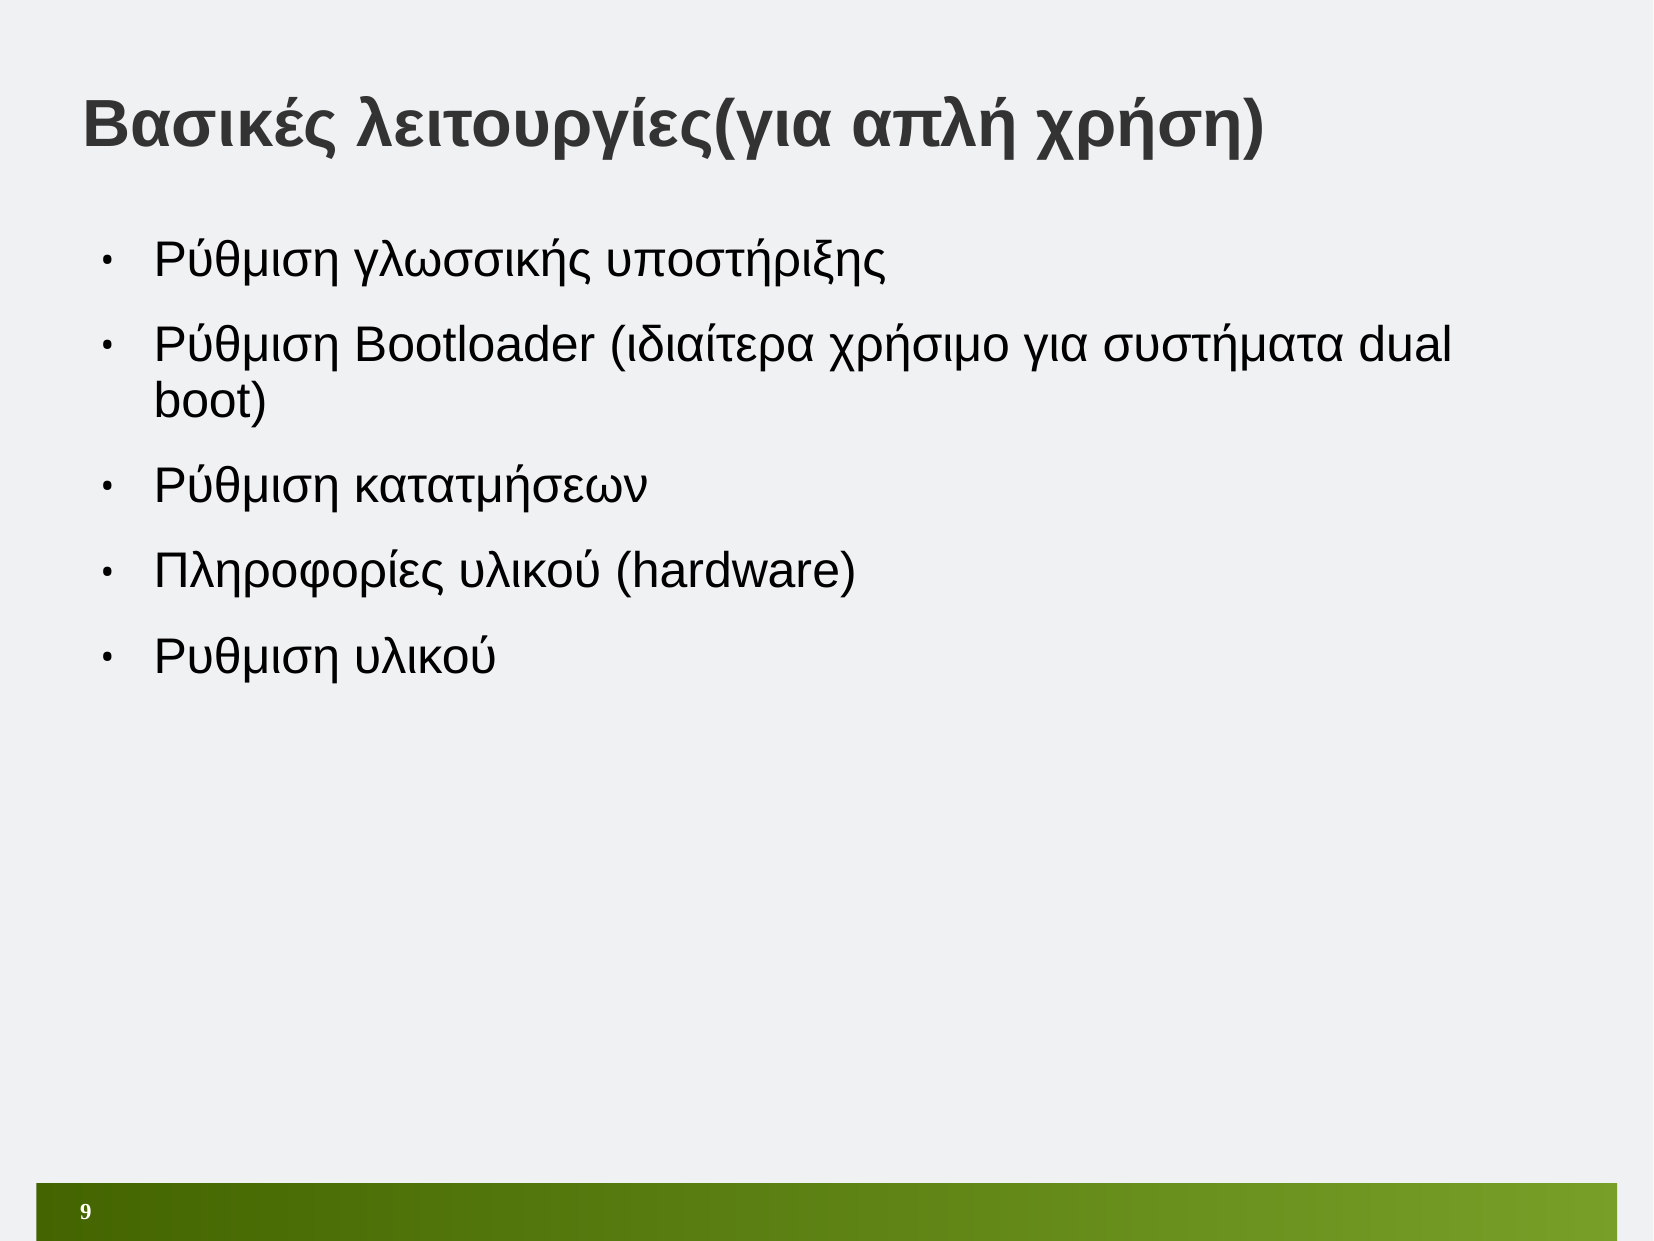

# Βασικές λειτουργίες(για απλή χρήση)
Ρύθμιση γλωσσικής υποστήριξης
Ρύθμιση Bootloader (ιδιαίτερα χρήσιμο για συστήματα dual boot)
Ρύθμιση κατατμήσεων
Πληροφορίες υλικού (hardware)
Ρυθμιση υλικού
9